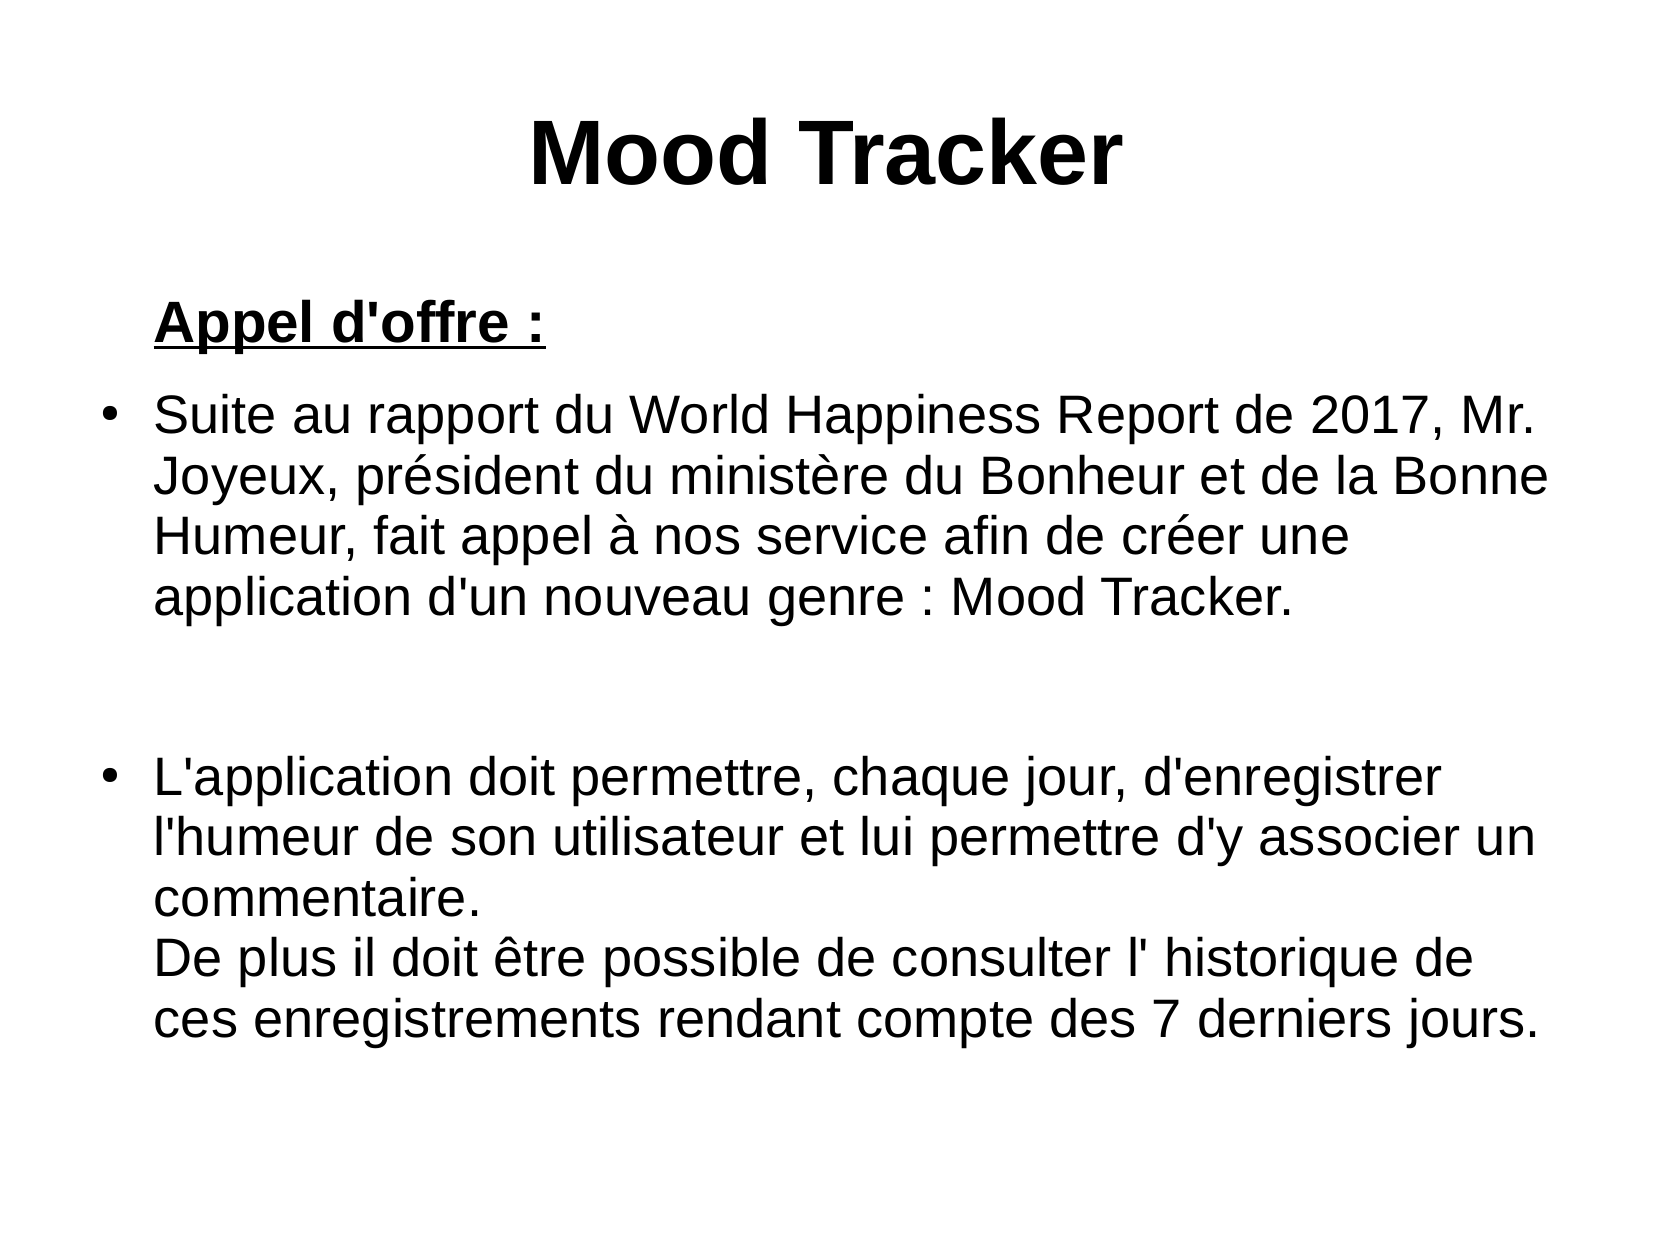

# Mood Tracker
Appel d'offre :
Suite au rapport du World Happiness Report de 2017, Mr. Joyeux, président du ministère du Bonheur et de la Bonne Humeur, fait appel à nos service afin de créer une application d'un nouveau genre : Mood Tracker.
L'application doit permettre, chaque jour, d'enregistrer l'humeur de son utilisateur et lui permettre d'y associer un commentaire.
De plus il doit être possible de consulter l' historique de ces enregistrements rendant compte des 7 derniers jours.